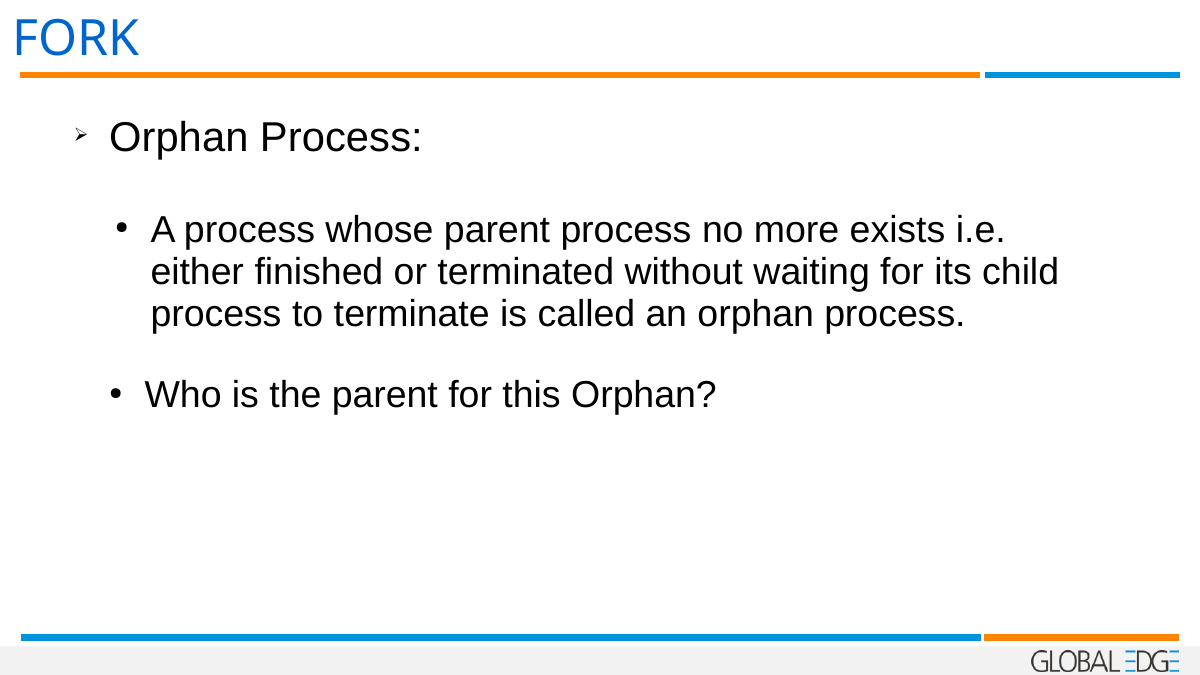

# FORK
Orphan Process:
A process whose parent process no more exists i.e. either finished or terminated without waiting for its child process to terminate is called an orphan process.
Who is the parent for this Orphan?